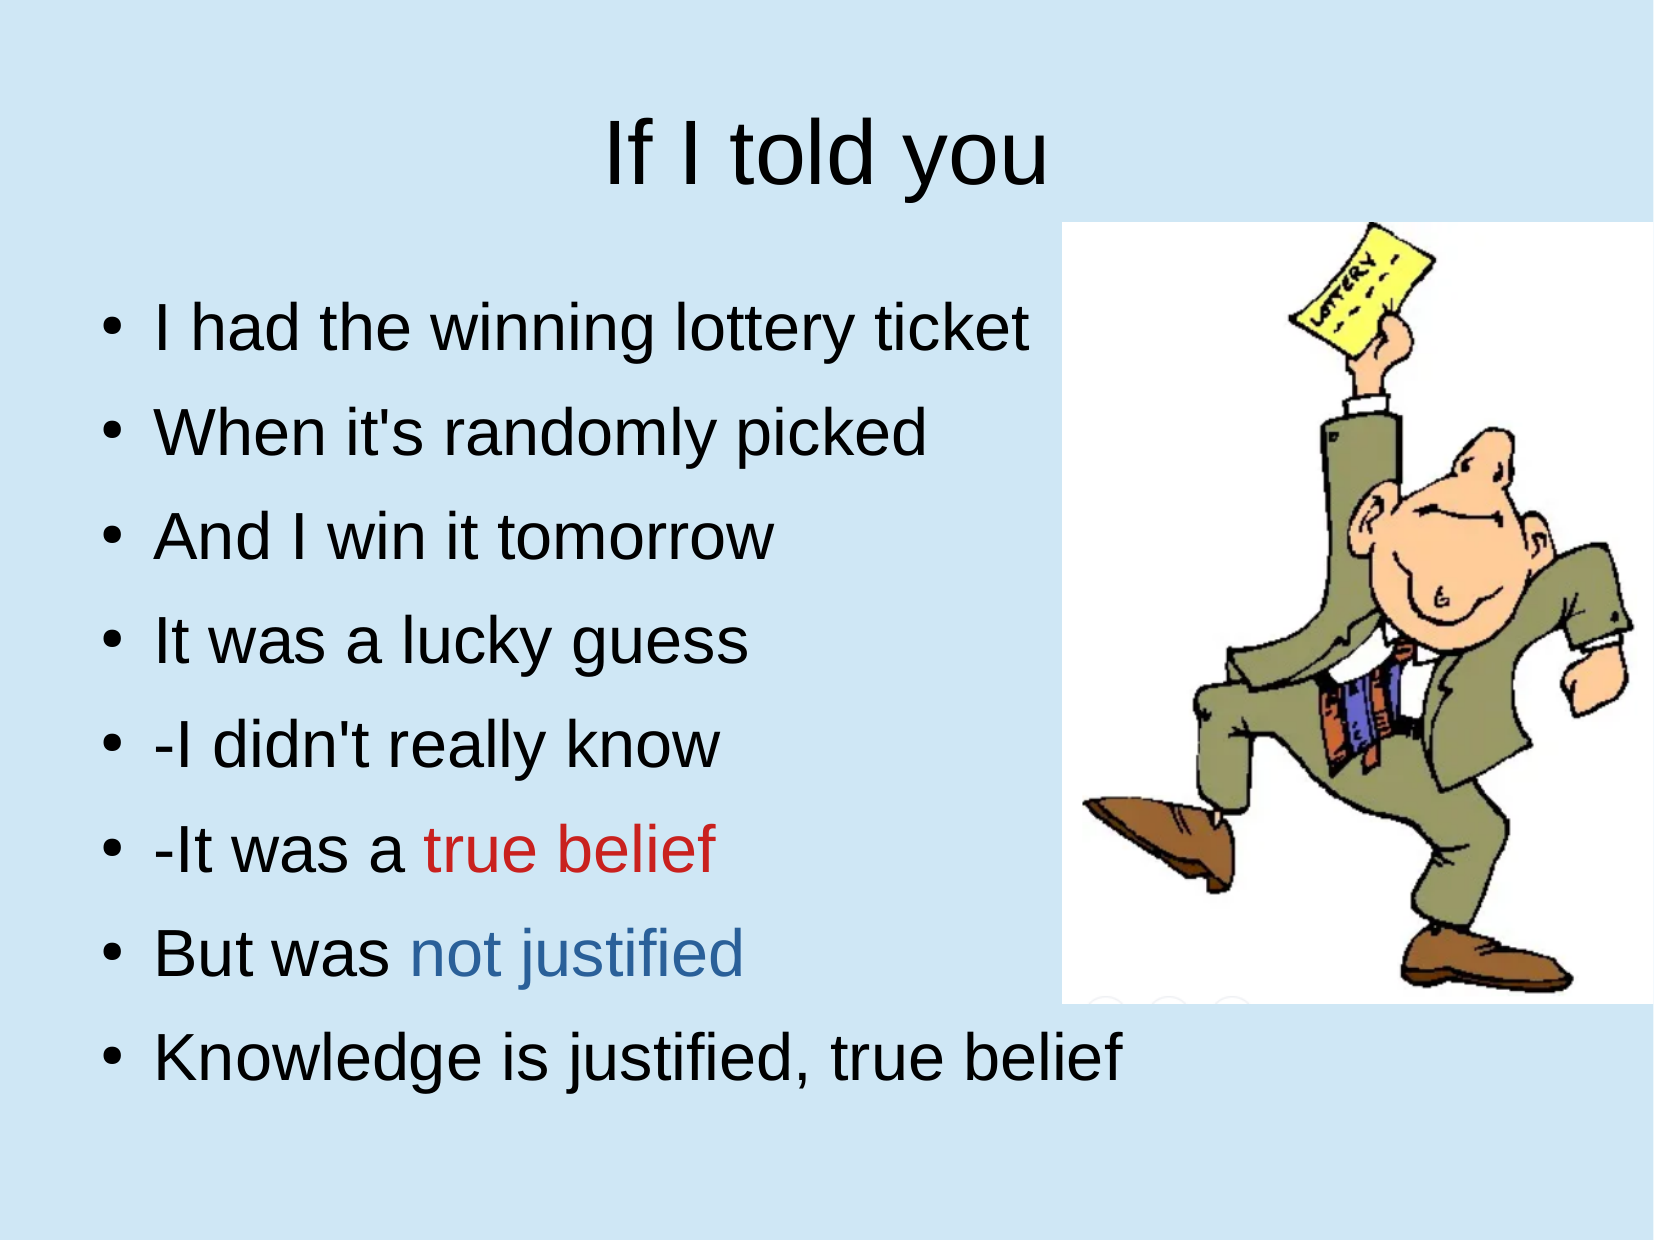

# If I told you
I had the winning lottery ticket
When it's randomly picked
And I win it tomorrow
It was a lucky guess
-I didn't really know
-It was a true belief
But was not justified
Knowledge is justified, true belief